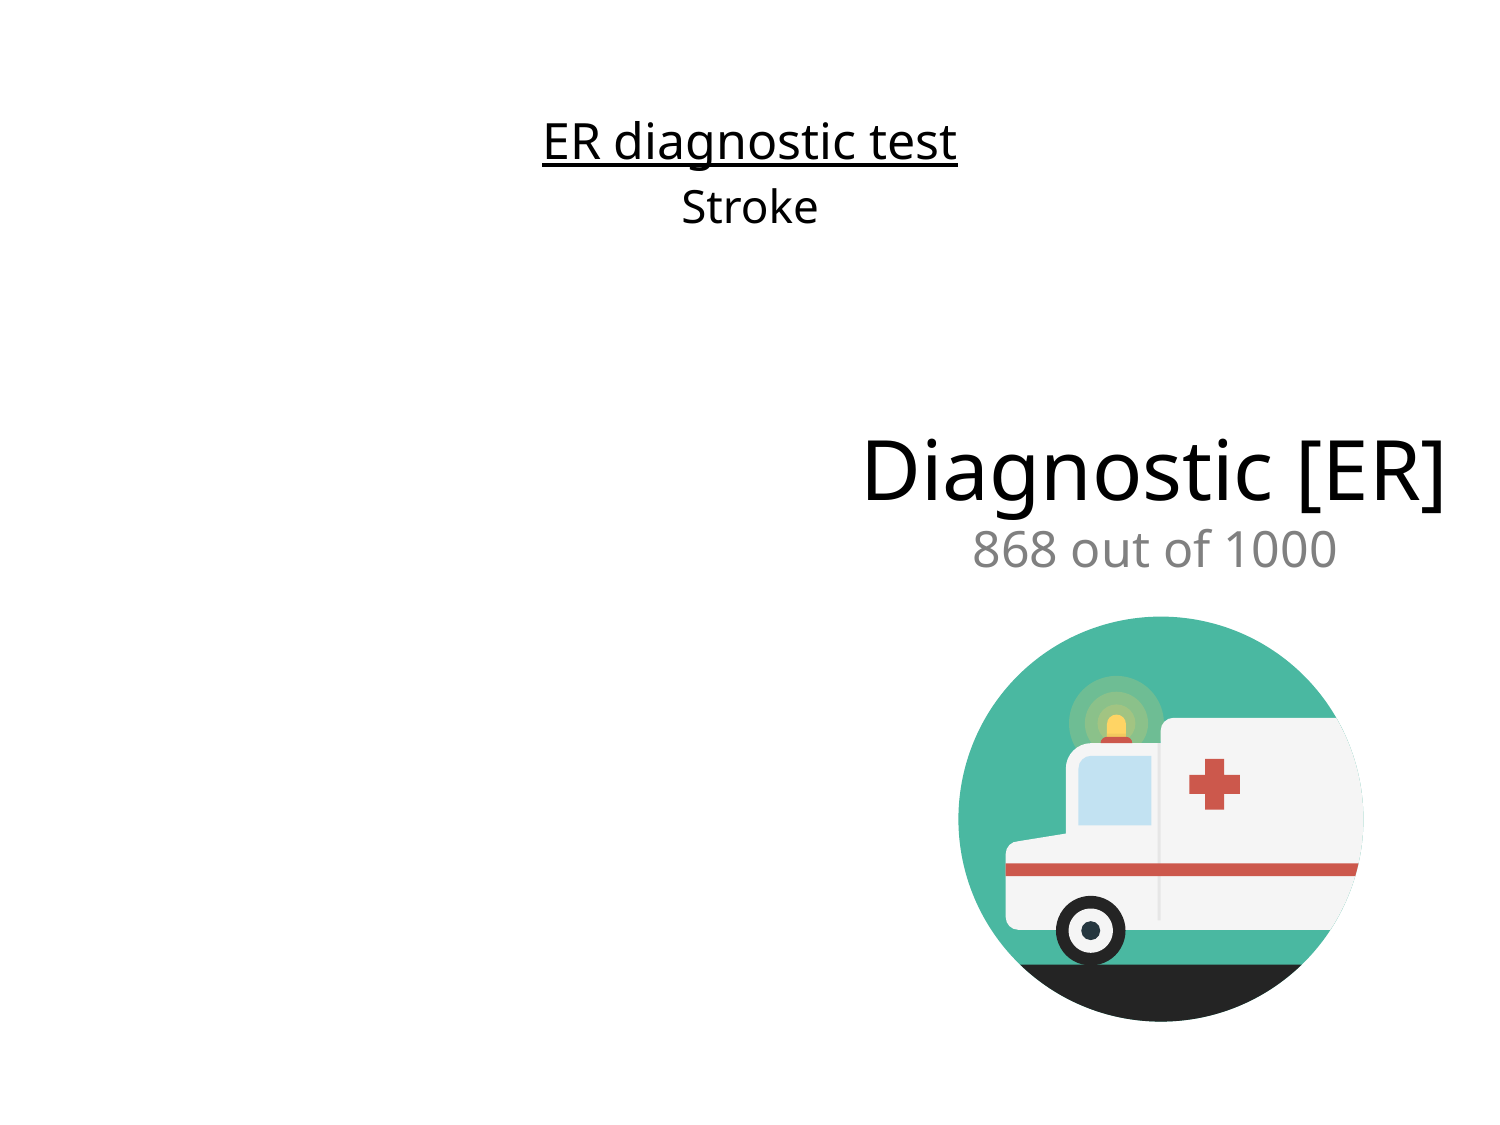

ER diagnostic test
Stroke
Diagnostic [ER]
868 out of 1000